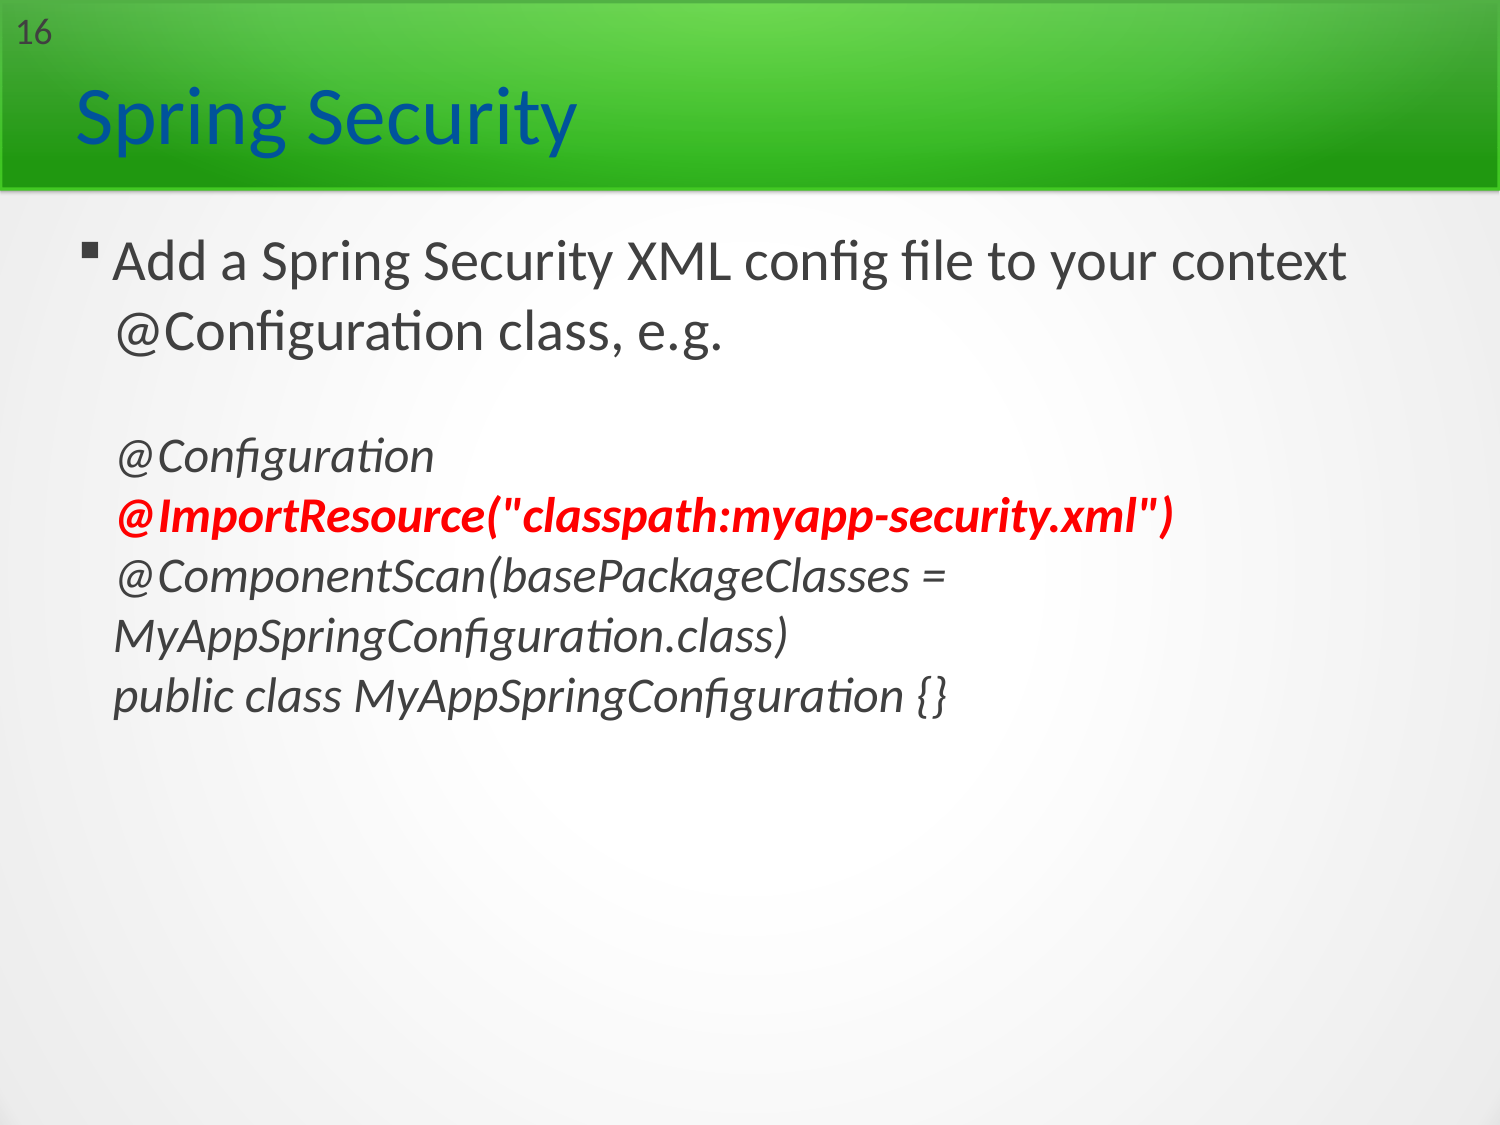

Spring Security
Add a Spring Security XML config file to your context @Configuration class, e.g.
@Configuration
@ImportResource("classpath:myapp-security.xml")
@ComponentScan(basePackageClasses = MyAppSpringConfiguration.class)
public class MyAppSpringConfiguration {}